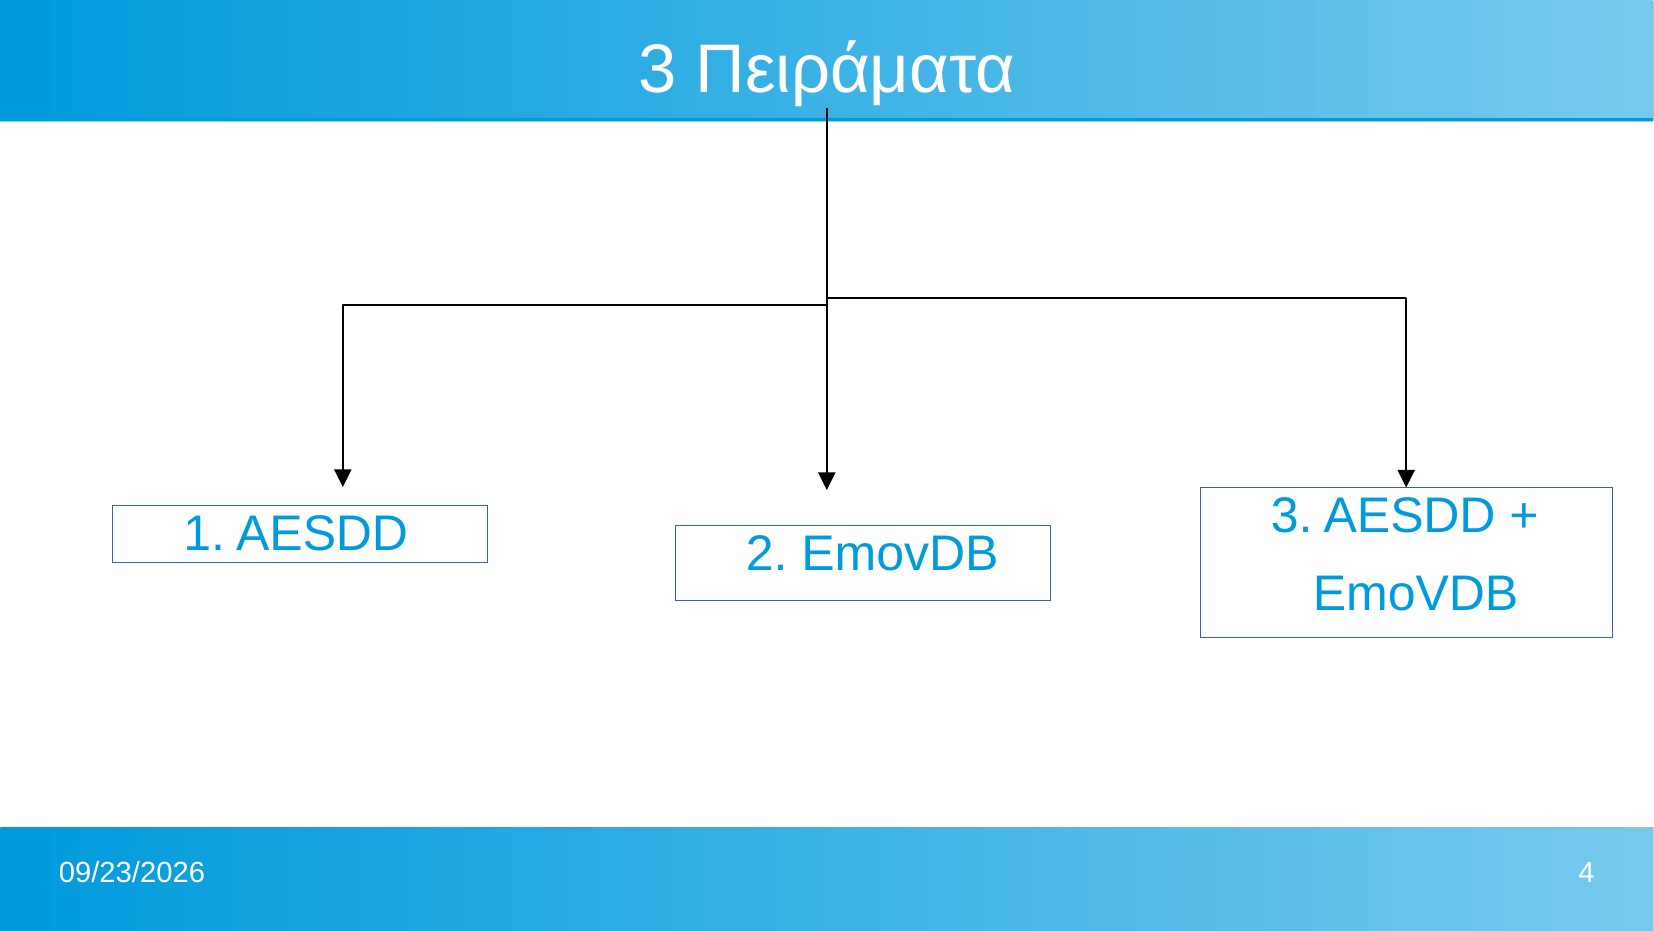

# 3 Πειράματα
3. AESDD +
 EmoVDB
1. AESDD
2. EmovDB
4